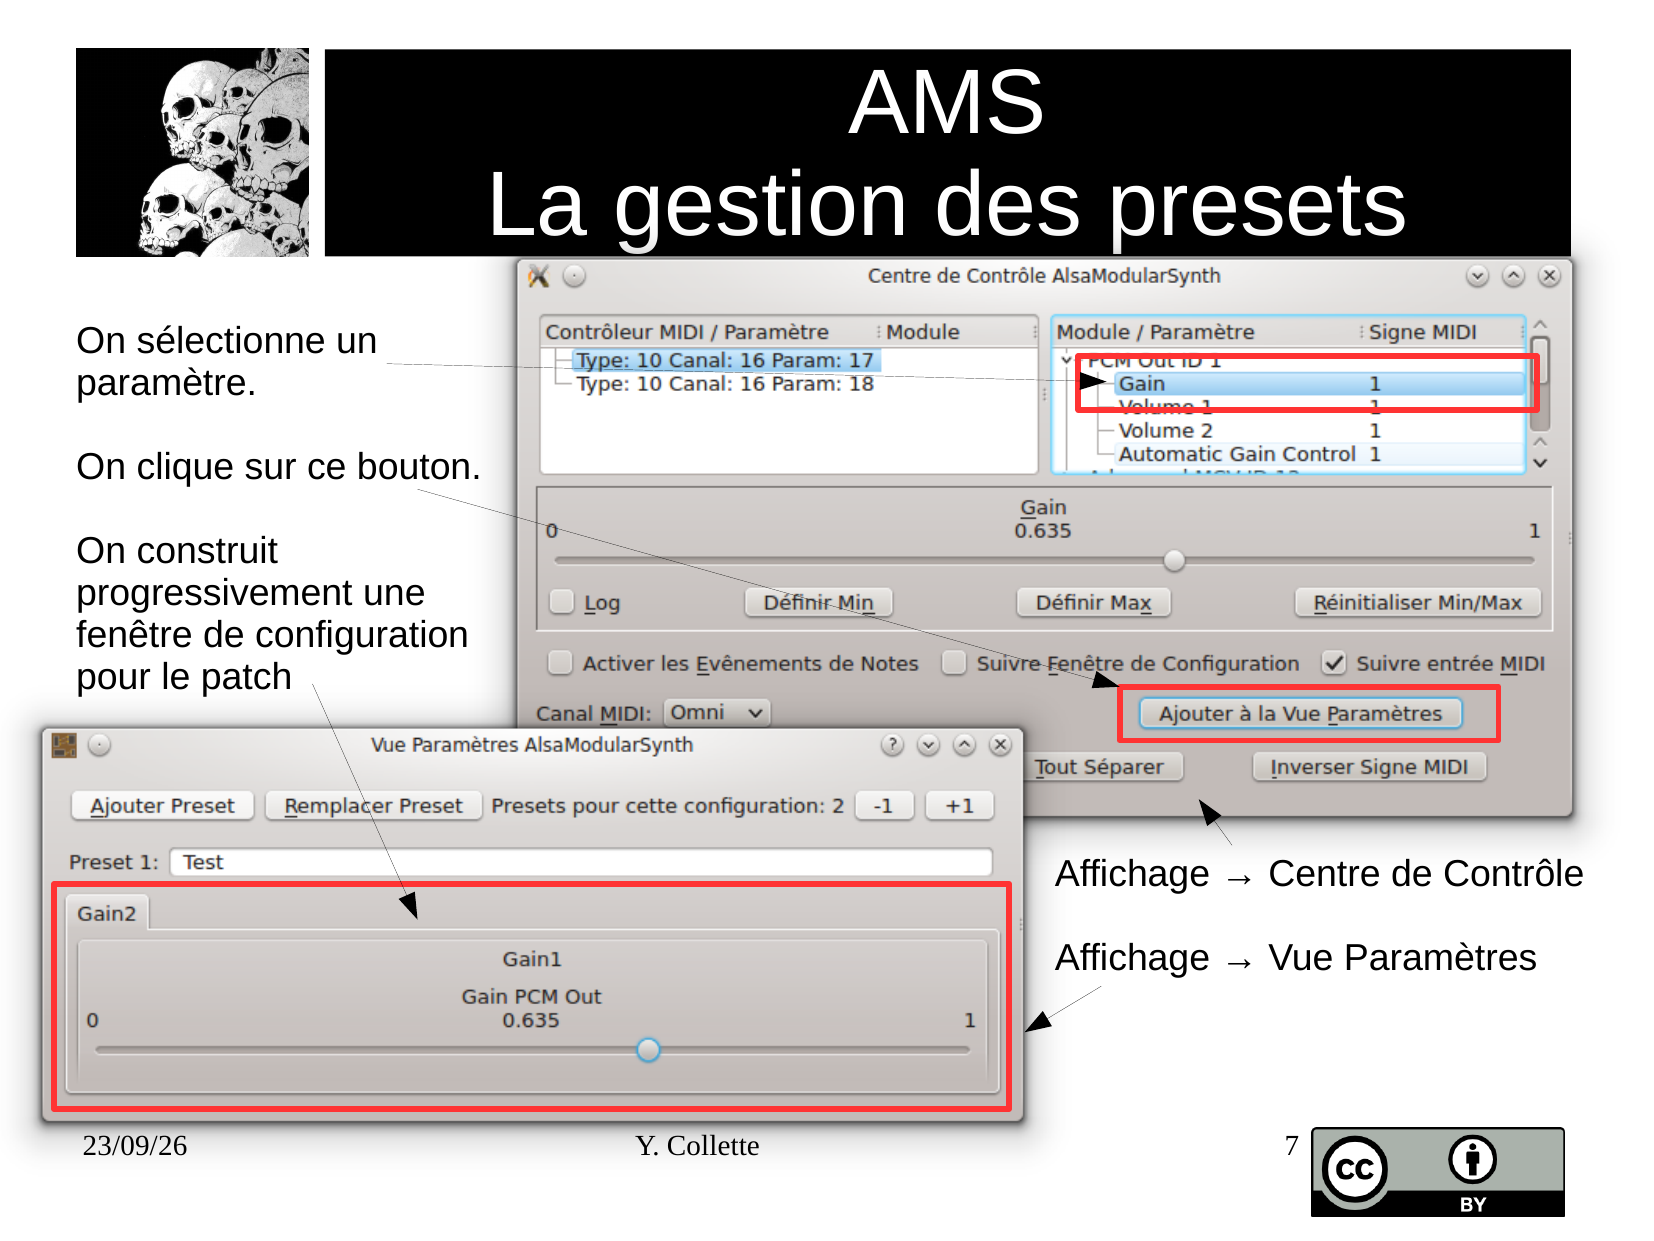

# AMS La gestion des presets
On sélectionne un paramètre.
On clique sur ce bouton.
On construit progressivement une fenêtre de configuration pour le patch
Affichage → Centre de Contrôle
Affichage → Vue Paramètres
Y. Collette
7